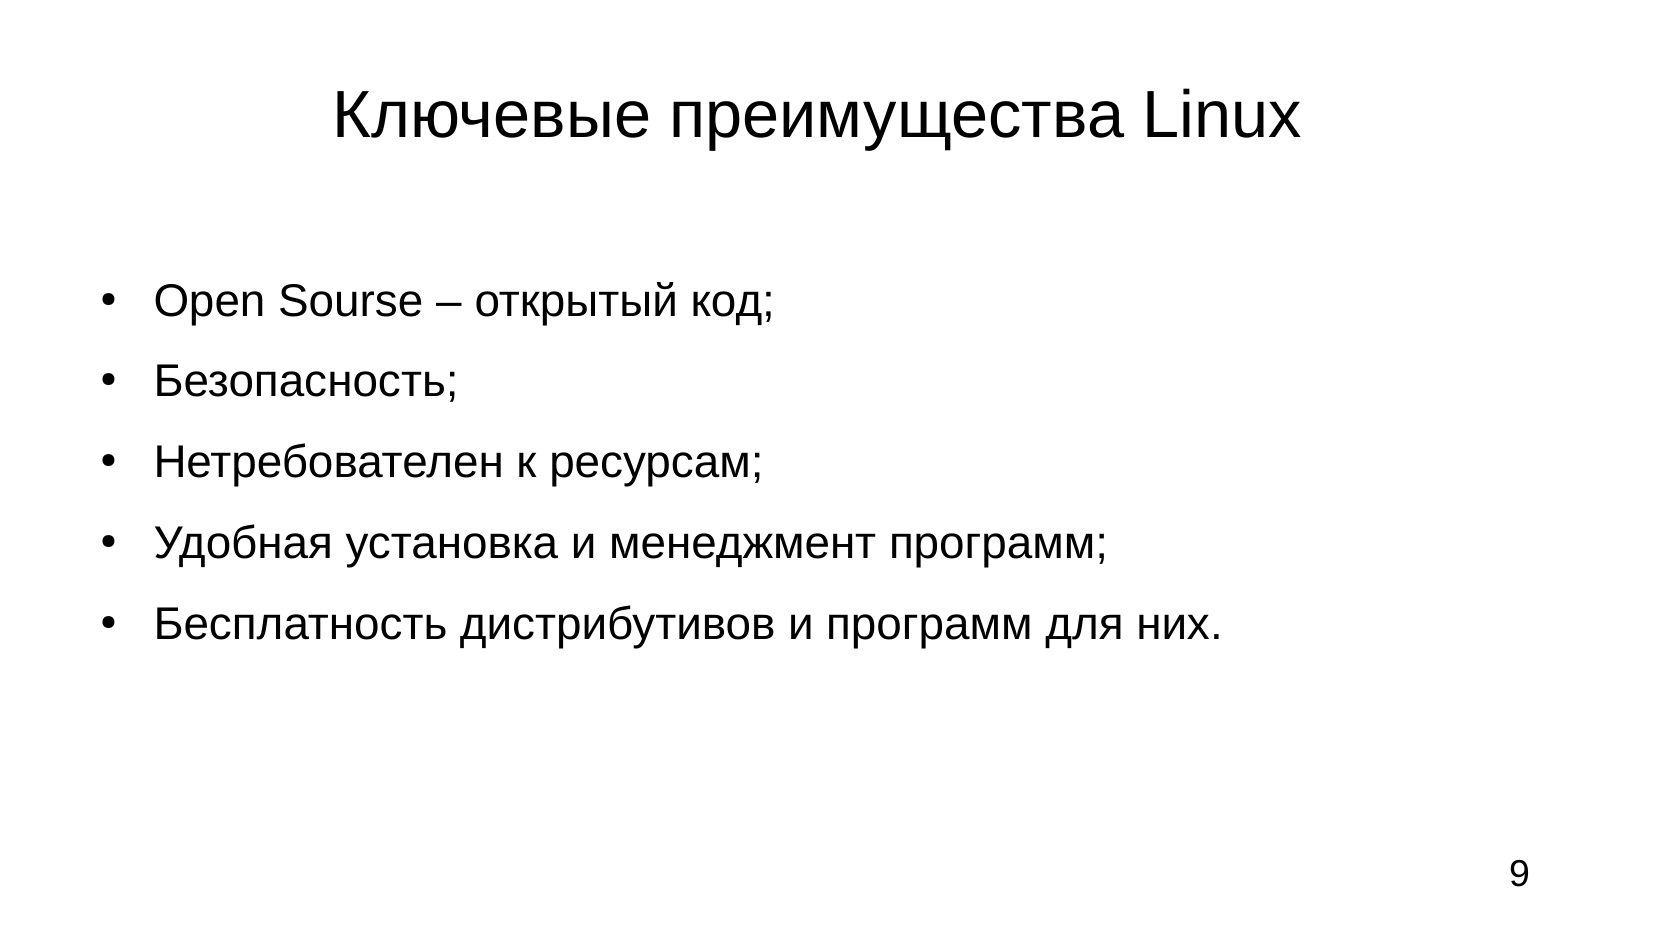

# Ключевые преимущества Linux
Open Sourse – открытый код;
Безопасность;
Нетребователен к ресурсам;
Удобная установка и менеджмент программ;
Бесплатность дистрибутивов и программ для них.